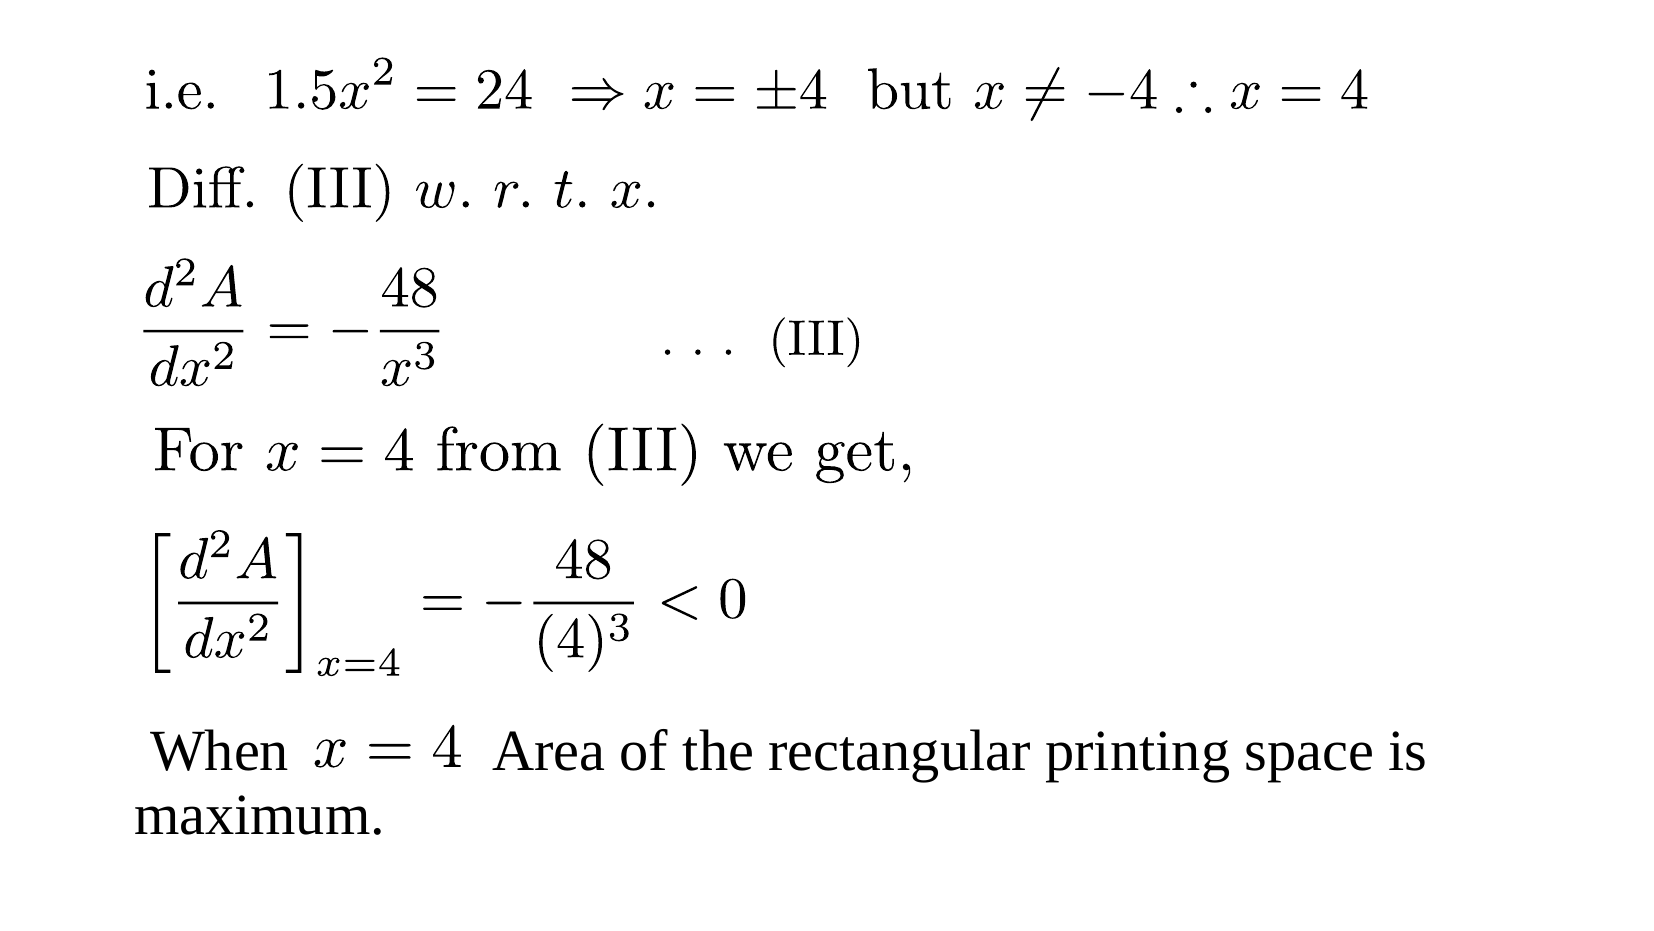

# When Area of the rectangular printing space is maximum.